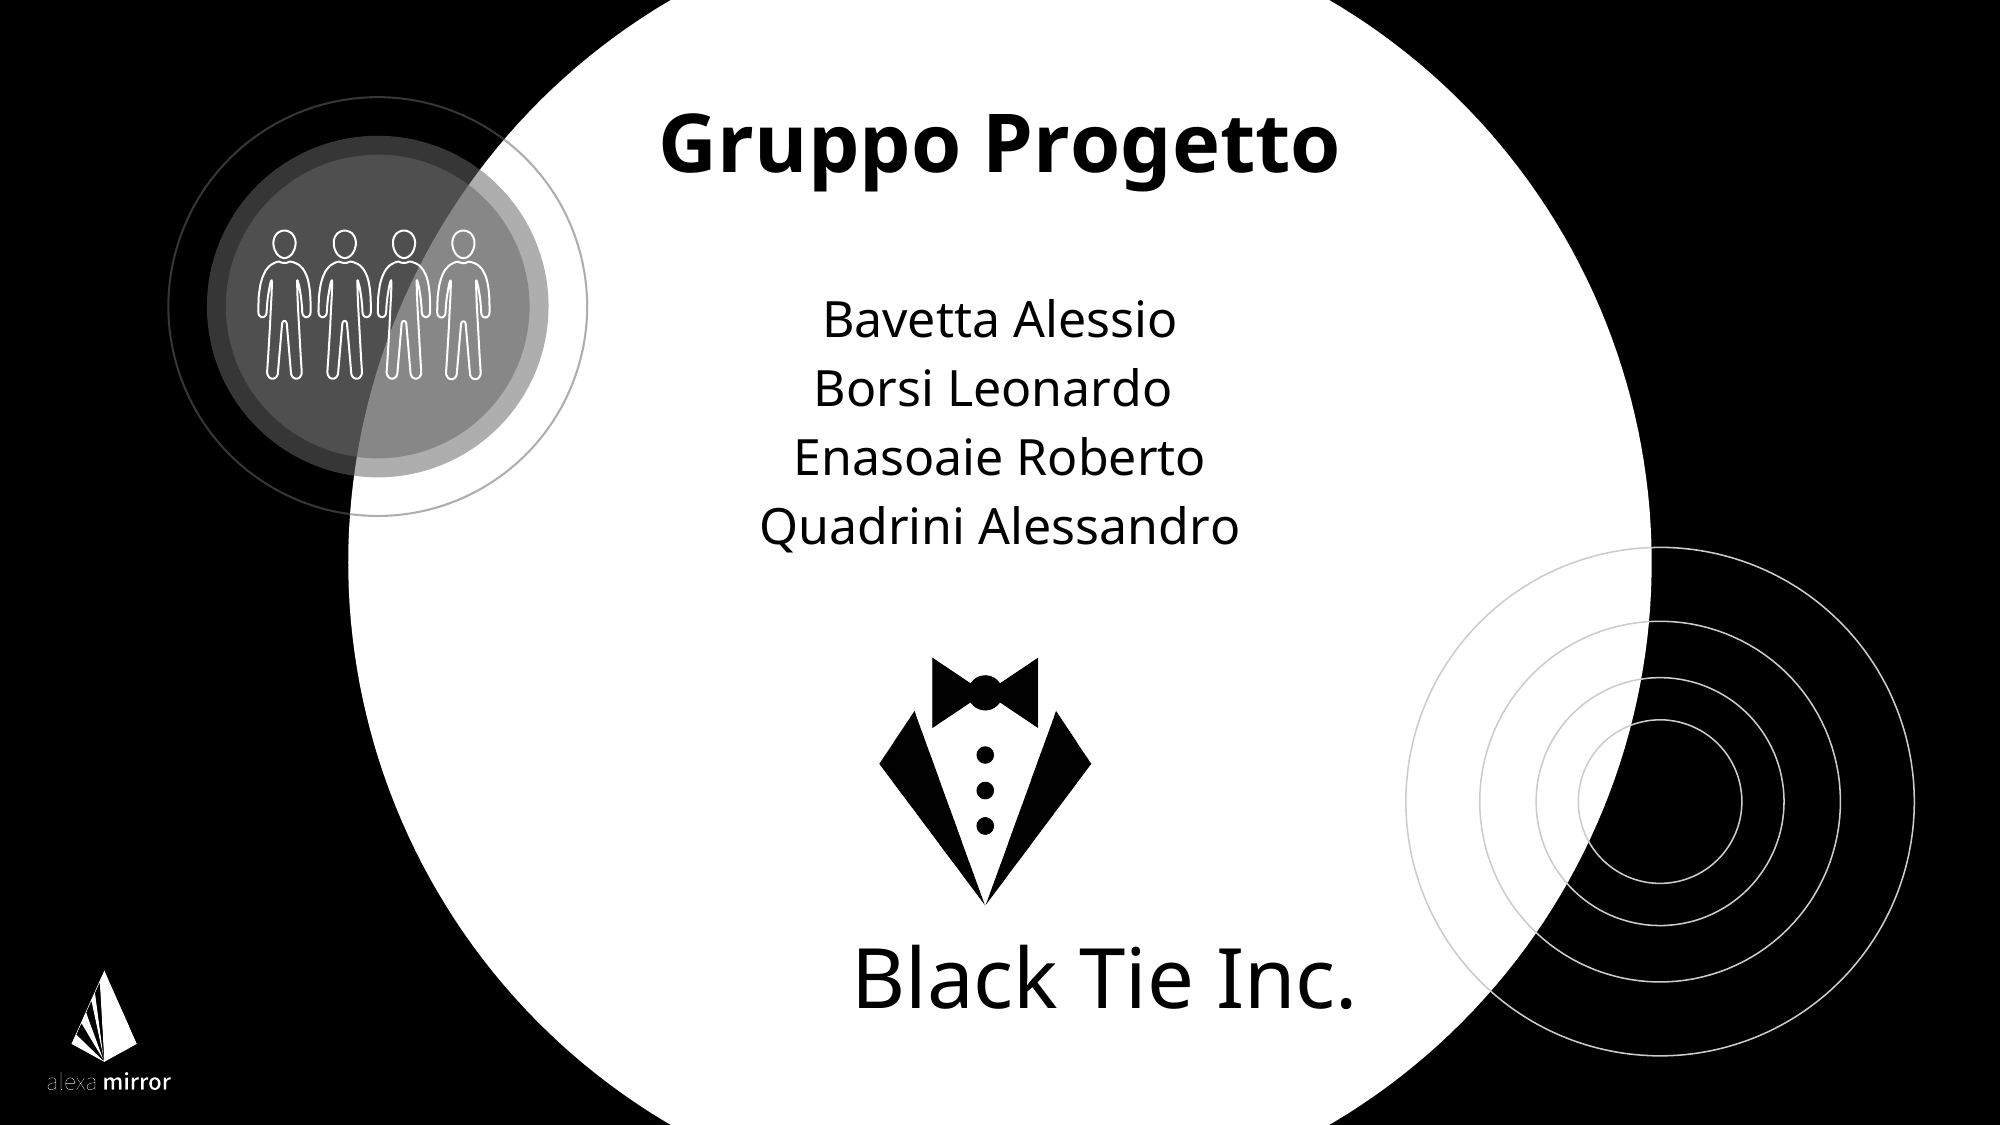

# Gruppo Progetto
Bavetta Alessio
Borsi Leonardo
Enasoaie Roberto
Quadrini Alessandro
Black Tie Inc.